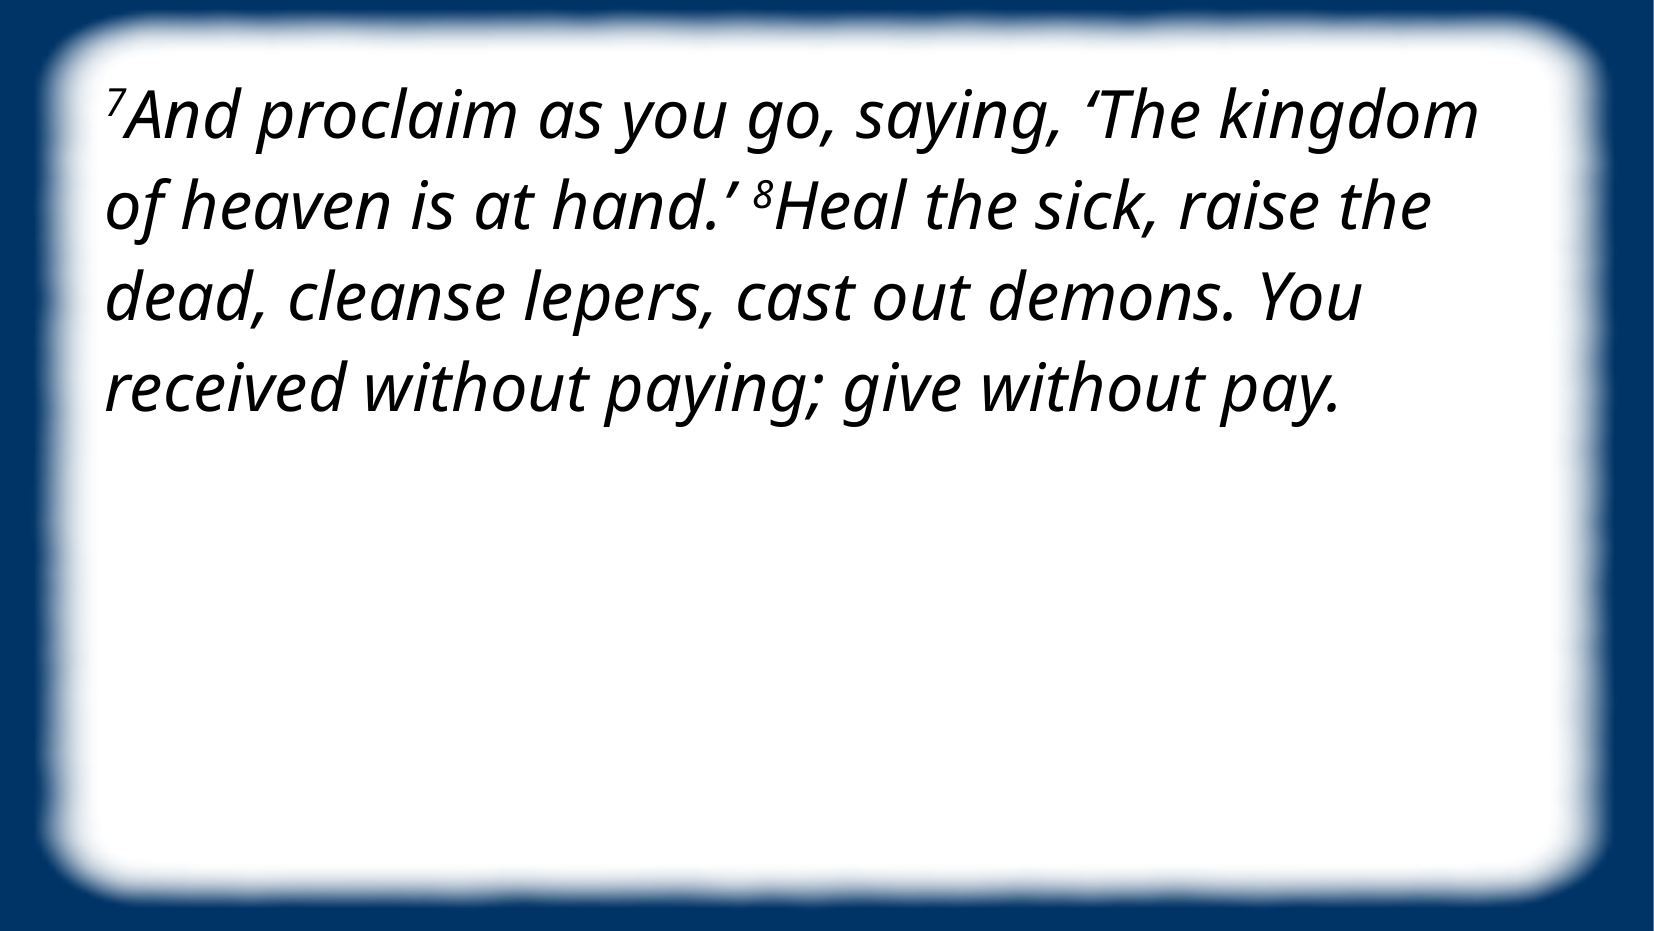

7And proclaim as you go, saying, ‘The kingdom of heaven is at hand.’ 8Heal the sick, raise the dead, cleanse lepers, cast out demons. You received without paying; give without pay.